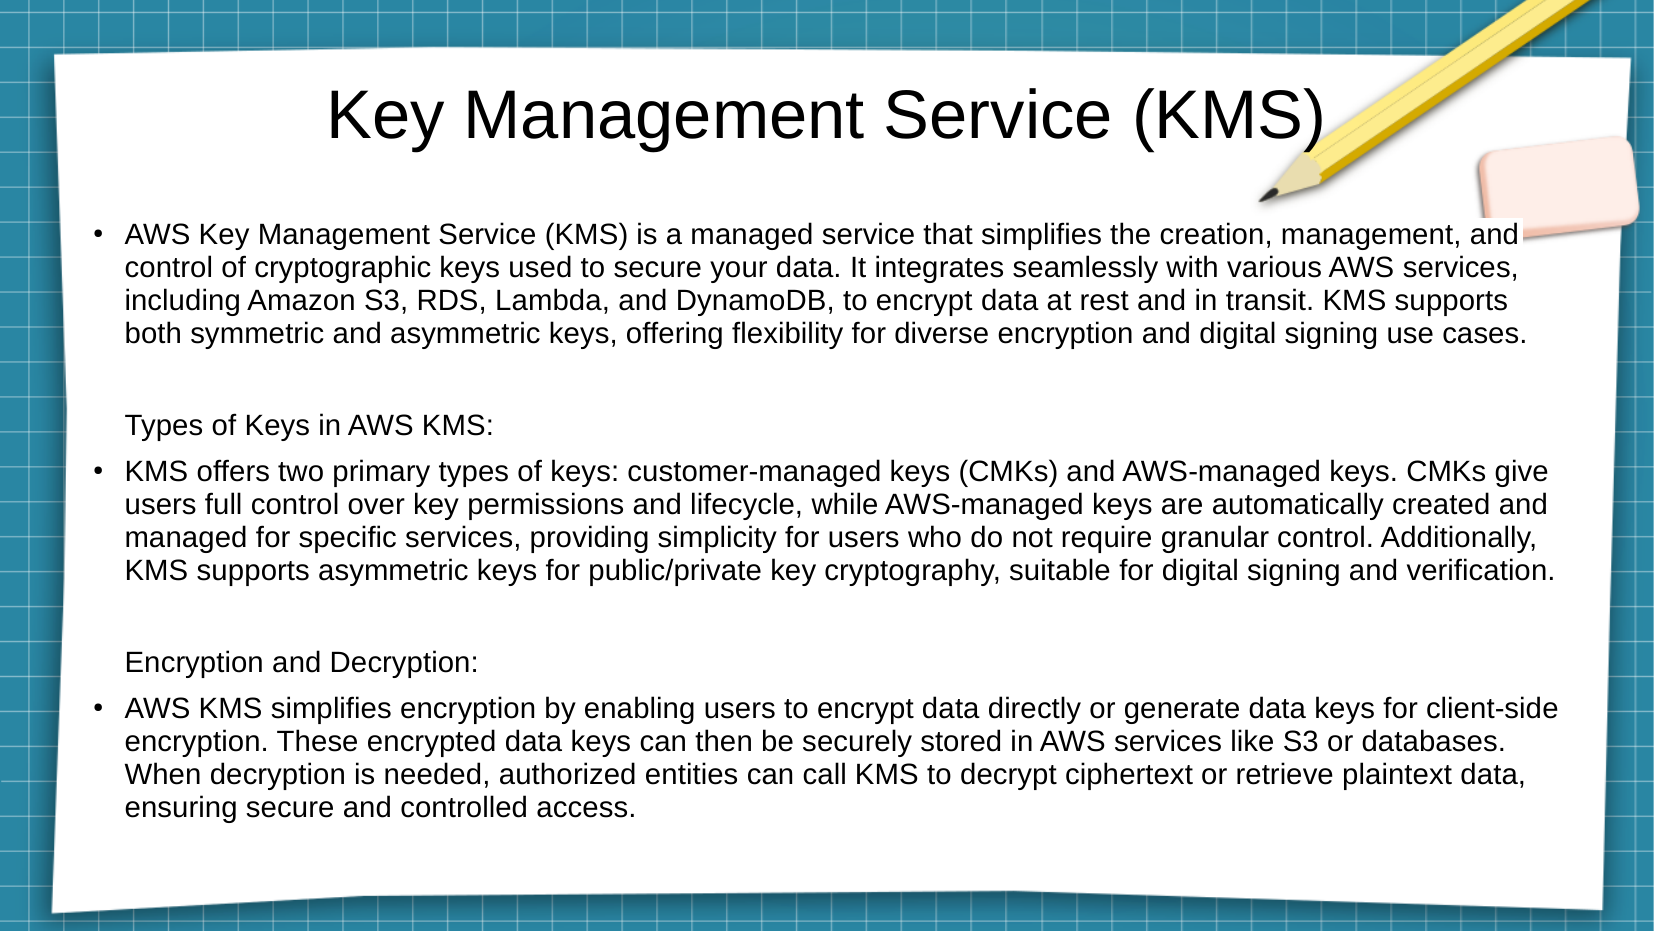

# Key Management Service (KMS)
AWS Key Management Service (KMS) is a managed service that simplifies the creation, management, and control of cryptographic keys used to secure your data. It integrates seamlessly with various AWS services, including Amazon S3, RDS, Lambda, and DynamoDB, to encrypt data at rest and in transit. KMS supports both symmetric and asymmetric keys, offering flexibility for diverse encryption and digital signing use cases.
Types of Keys in AWS KMS:
KMS offers two primary types of keys: customer-managed keys (CMKs) and AWS-managed keys. CMKs give users full control over key permissions and lifecycle, while AWS-managed keys are automatically created and managed for specific services, providing simplicity for users who do not require granular control. Additionally, KMS supports asymmetric keys for public/private key cryptography, suitable for digital signing and verification.
Encryption and Decryption:
AWS KMS simplifies encryption by enabling users to encrypt data directly or generate data keys for client-side encryption. These encrypted data keys can then be securely stored in AWS services like S3 or databases. When decryption is needed, authorized entities can call KMS to decrypt ciphertext or retrieve plaintext data, ensuring secure and controlled access.